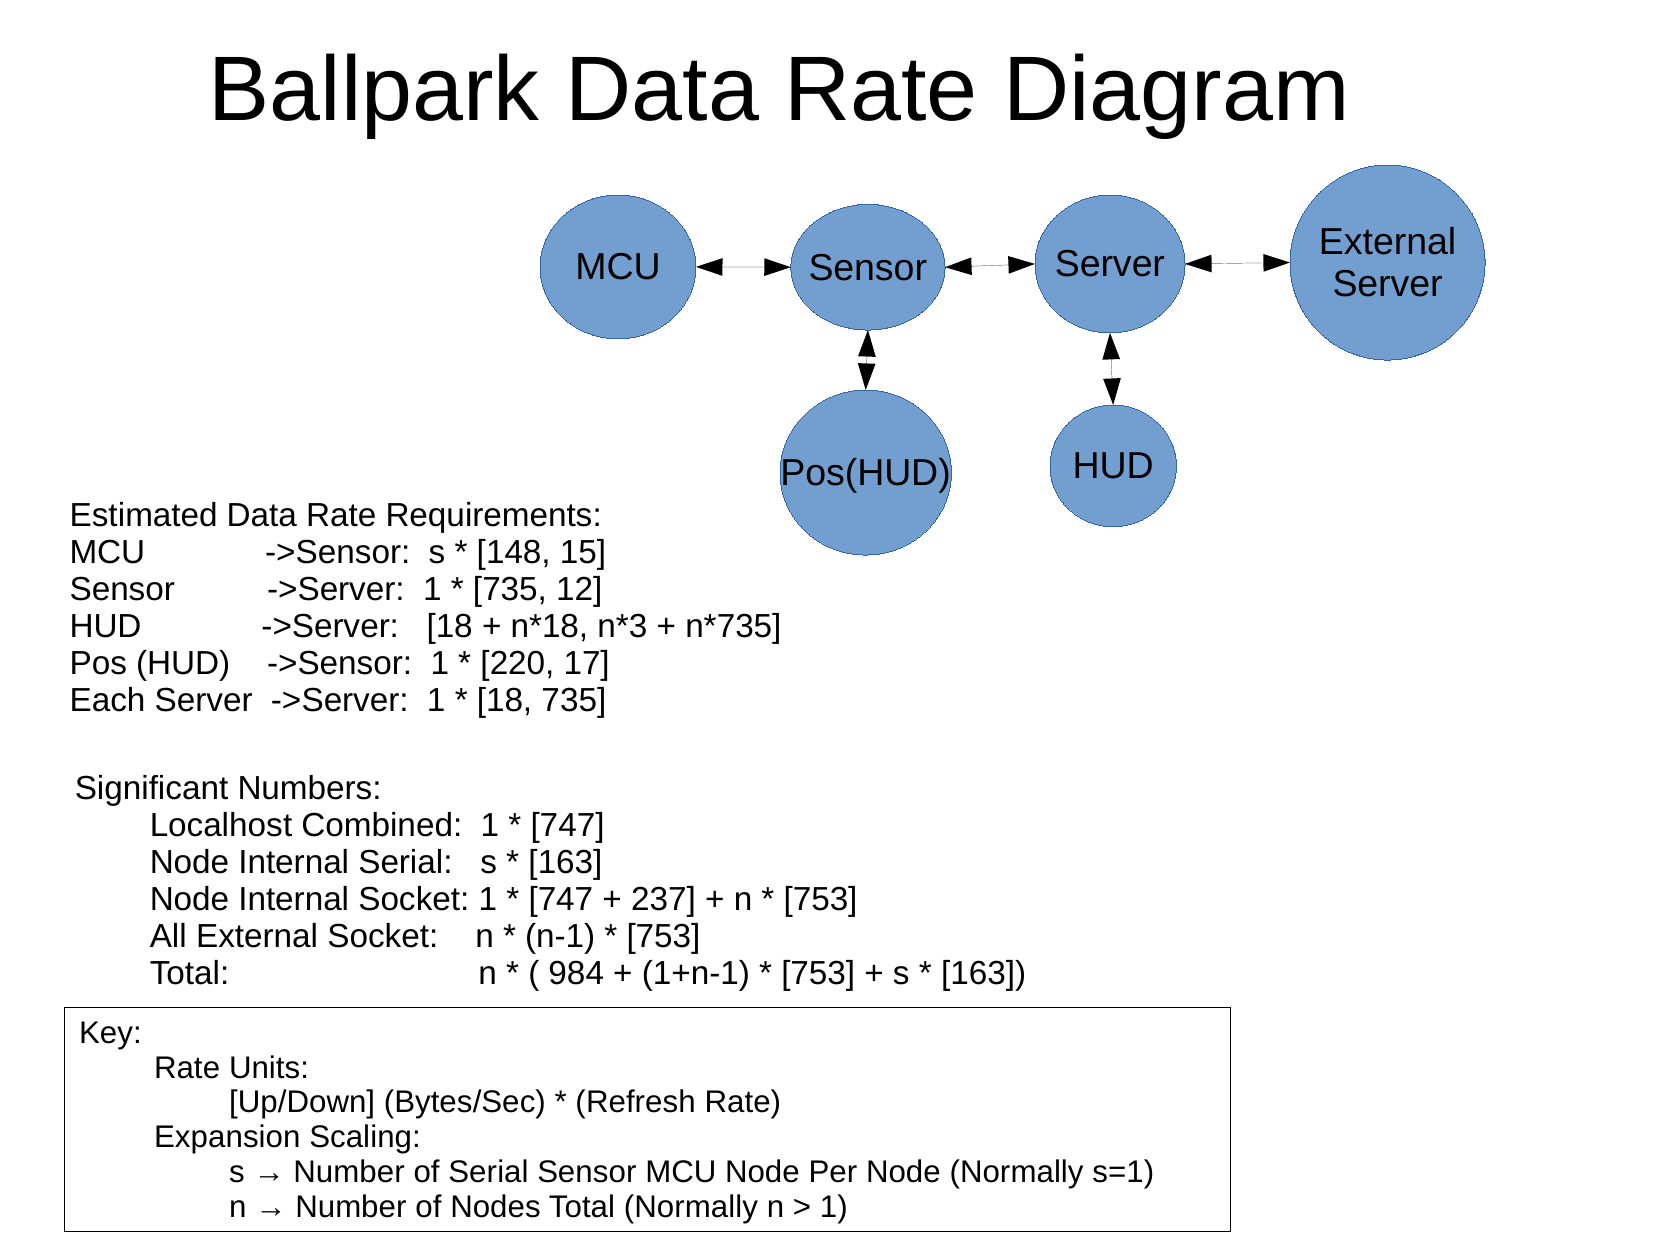

Ballpark Data Rate Diagram
External
Server
MCU
Server
Sensor
Pos(HUD)
HUD
Estimated Data Rate Requirements:
MCU ->Sensor: s * [148, 15]
Sensor ->Server: 1 * [735, 12]
HUD ->Server: [18 + n*18, n*3 + n*735]
Pos (HUD) ->Sensor: 1 * [220, 17]
Each Server ->Server: 1 * [18, 735]
Significant Numbers:
	Localhost Combined: 1 * [747]
	Node Internal Serial: s * [163]
	Node Internal Socket: 1 * [747 + 237] + n * [753]
	All External Socket: n * (n-1) * [753]
	Total: n * ( 984 + (1+n-1) * [753] + s * [163])
Key:
	Rate Units:
		[Up/Down] (Bytes/Sec) * (Refresh Rate)
	Expansion Scaling:
		s → Number of Serial Sensor MCU Node Per Node (Normally s=1)
		n → Number of Nodes Total (Normally n > 1)